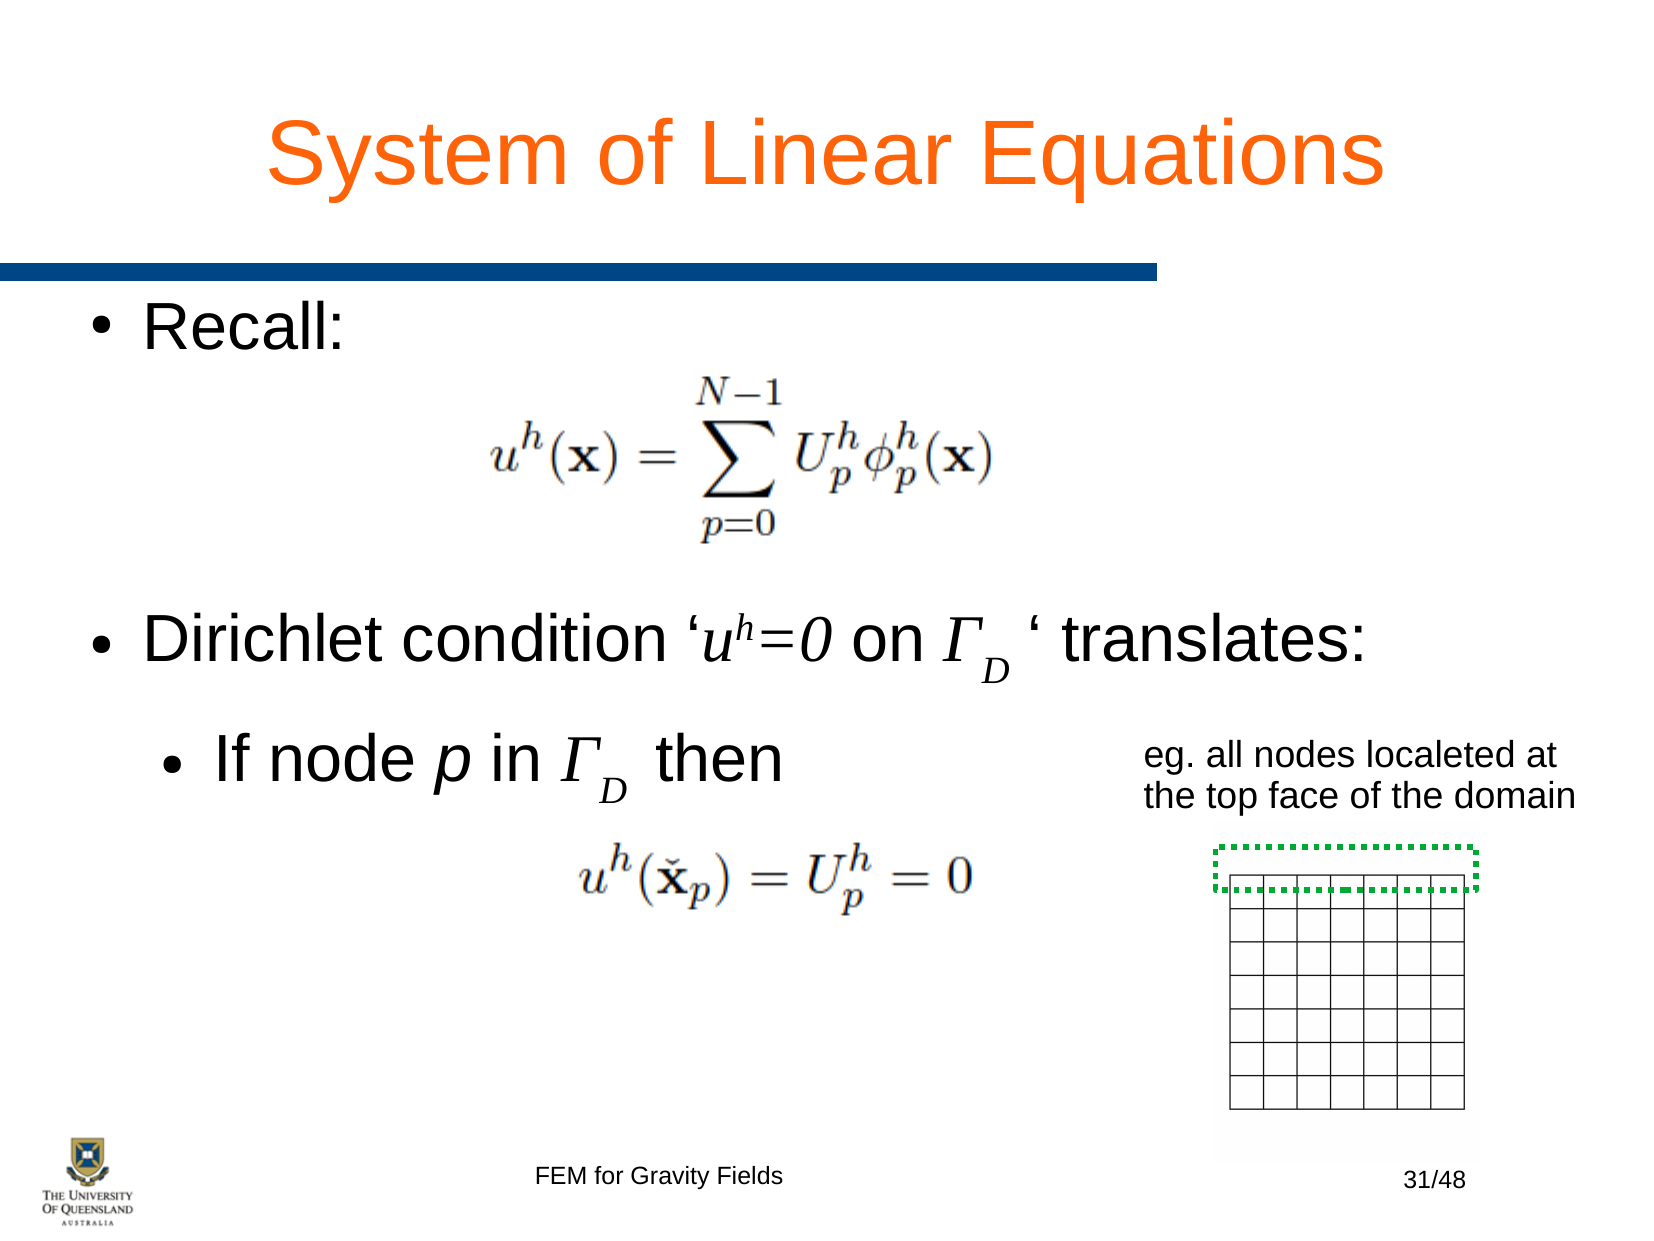

# System of Linear Equations
Recall:
Dirichlet condition ‘uh=0 on ΓD ‘ translates:
If node p in ΓD then
eg. all nodes localeted at the top face of the domain